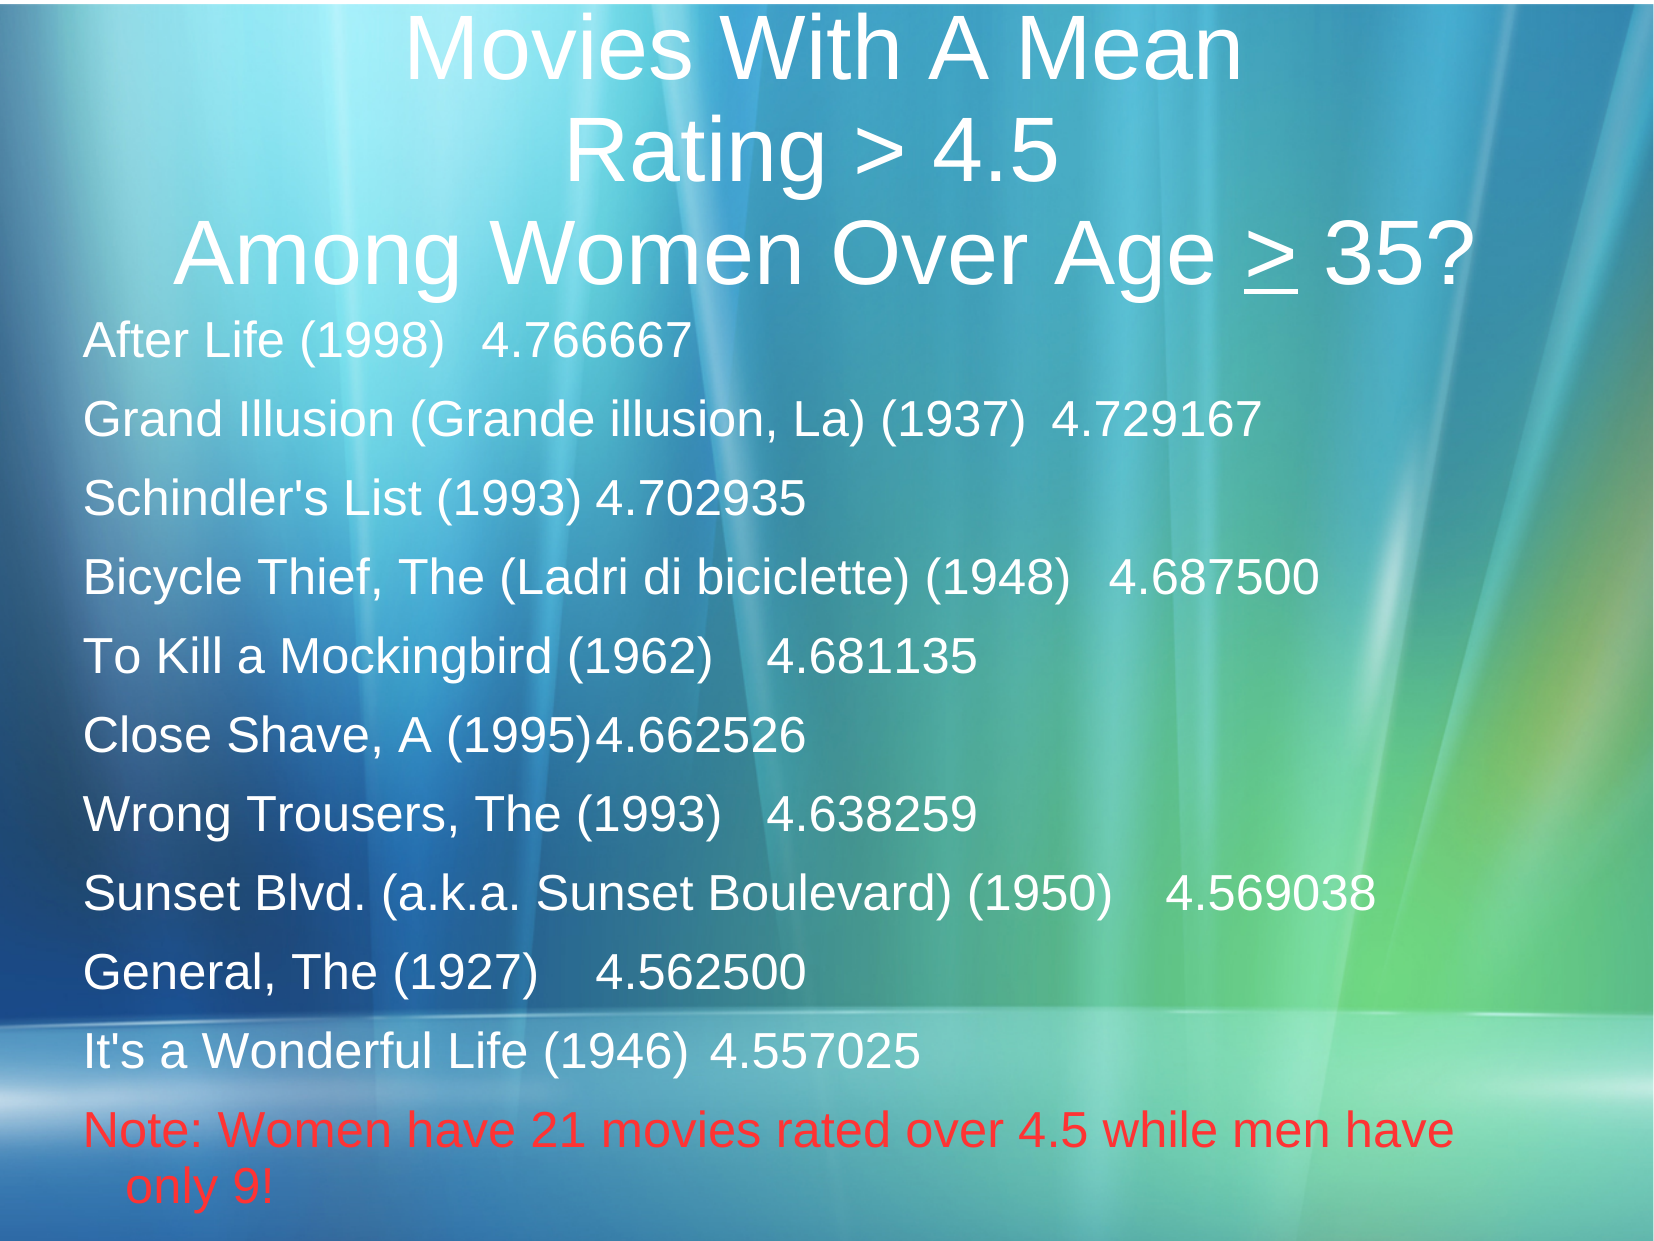

# Movies With A Mean Rating > 4.5 Among Women Over Age > 35?
After Life (1998)	4.766667
Grand Illusion (Grande illusion, La) (1937)	4.729167
Schindler's List (1993)	4.702935
Bicycle Thief, The (Ladri di biciclette) (1948)	4.687500
To Kill a Mockingbird (1962)	4.681135
Close Shave, A (1995)	4.662526
Wrong Trousers, The (1993)	4.638259
Sunset Blvd. (a.k.a. Sunset Boulevard) (1950)	4.569038
General, The (1927)	4.562500
It's a Wonderful Life (1946)	4.557025
Note: Women have 21 movies rated over 4.5 while men have only 9!